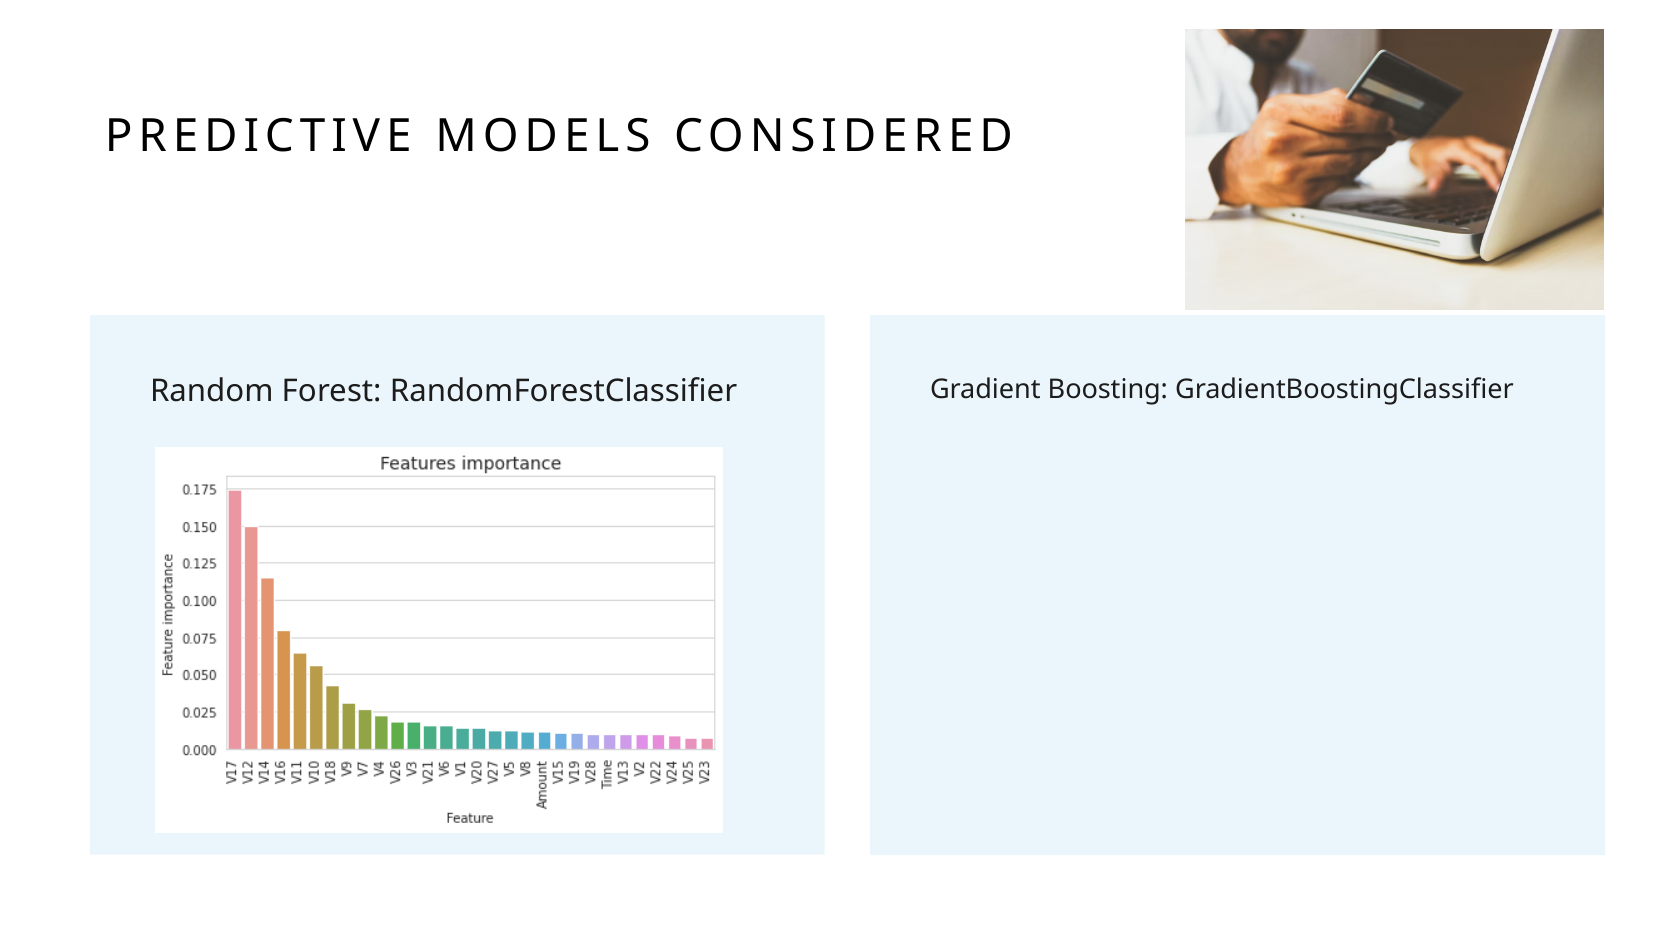

Predictive Models considered
Random Forest: RandomForestClassifier
Gradient Boosting: GradientBoostingClassifier